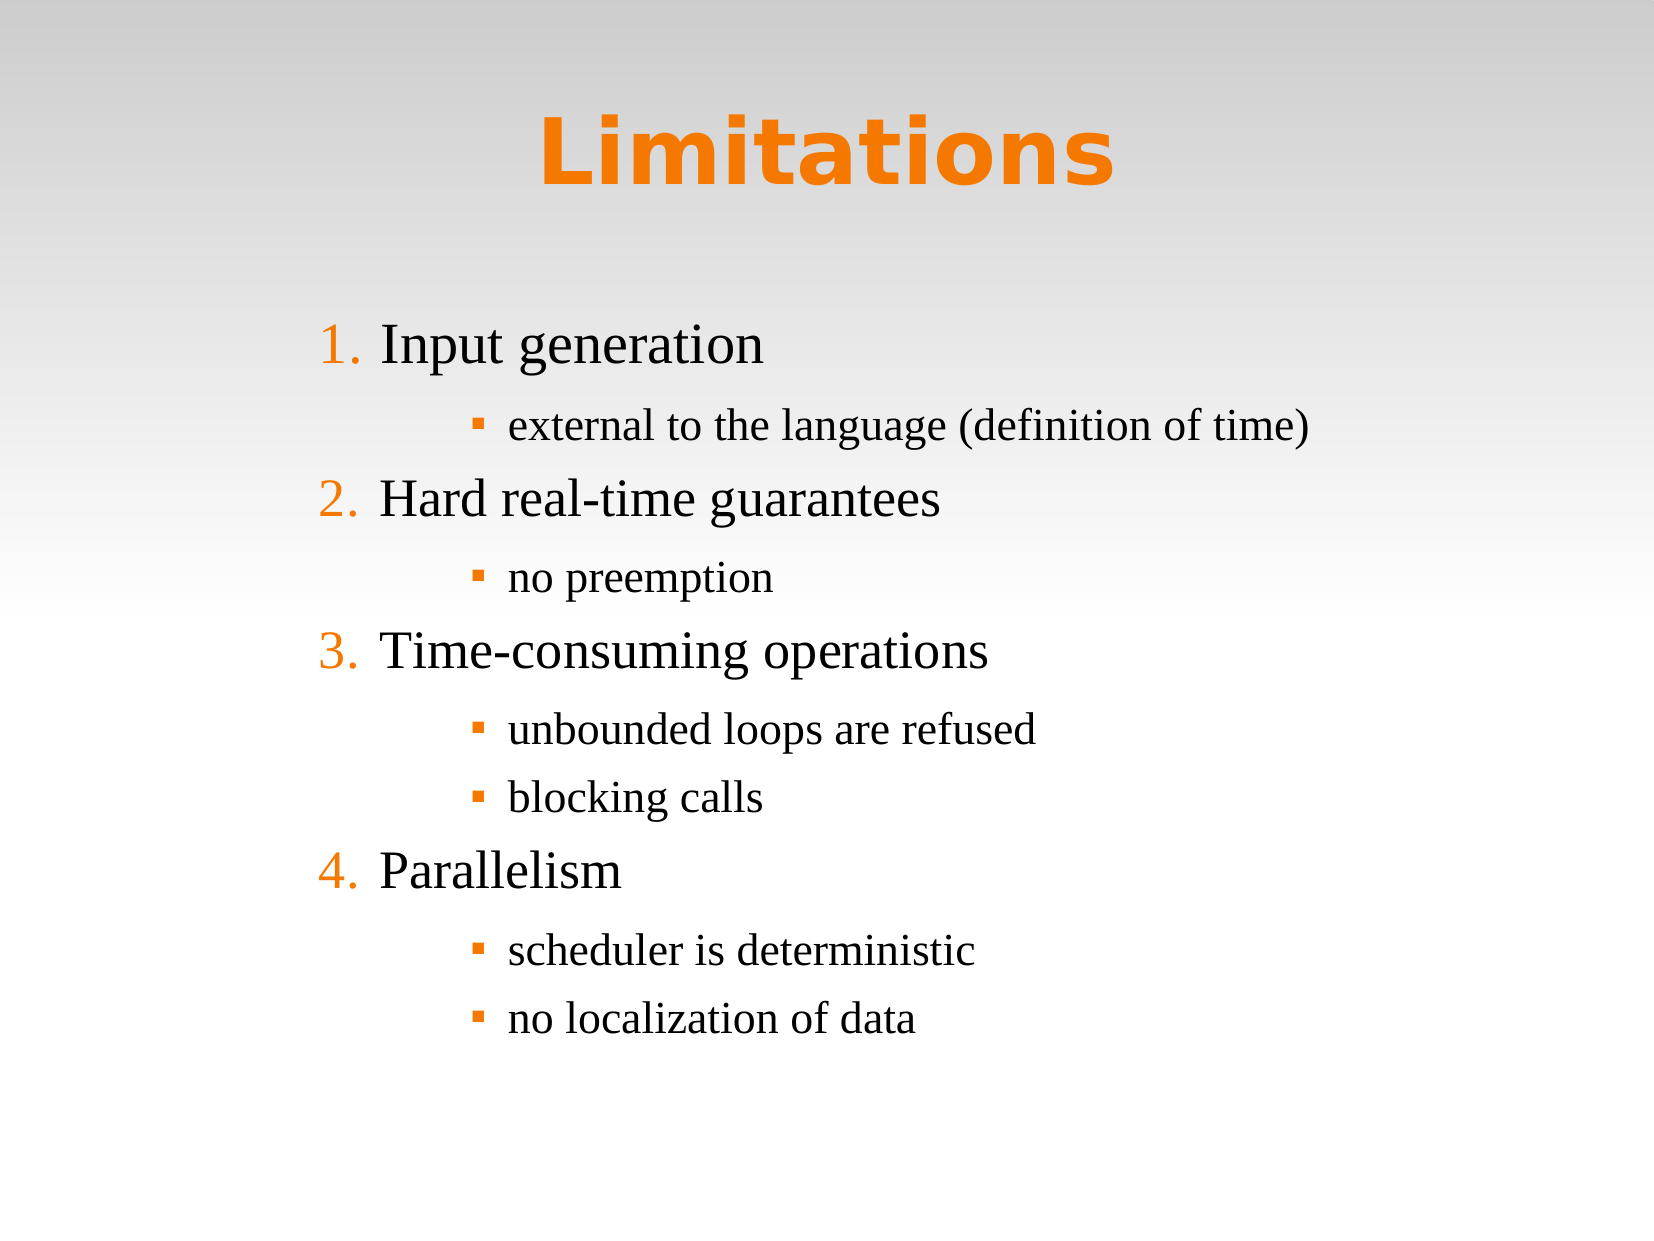

# Limitations
 Input generation
external to the language (definition of time)
 Hard real-time guarantees
no preemption
 Time-consuming operations
unbounded loops are refused
blocking calls
 Parallelism
scheduler is deterministic
no localization of data